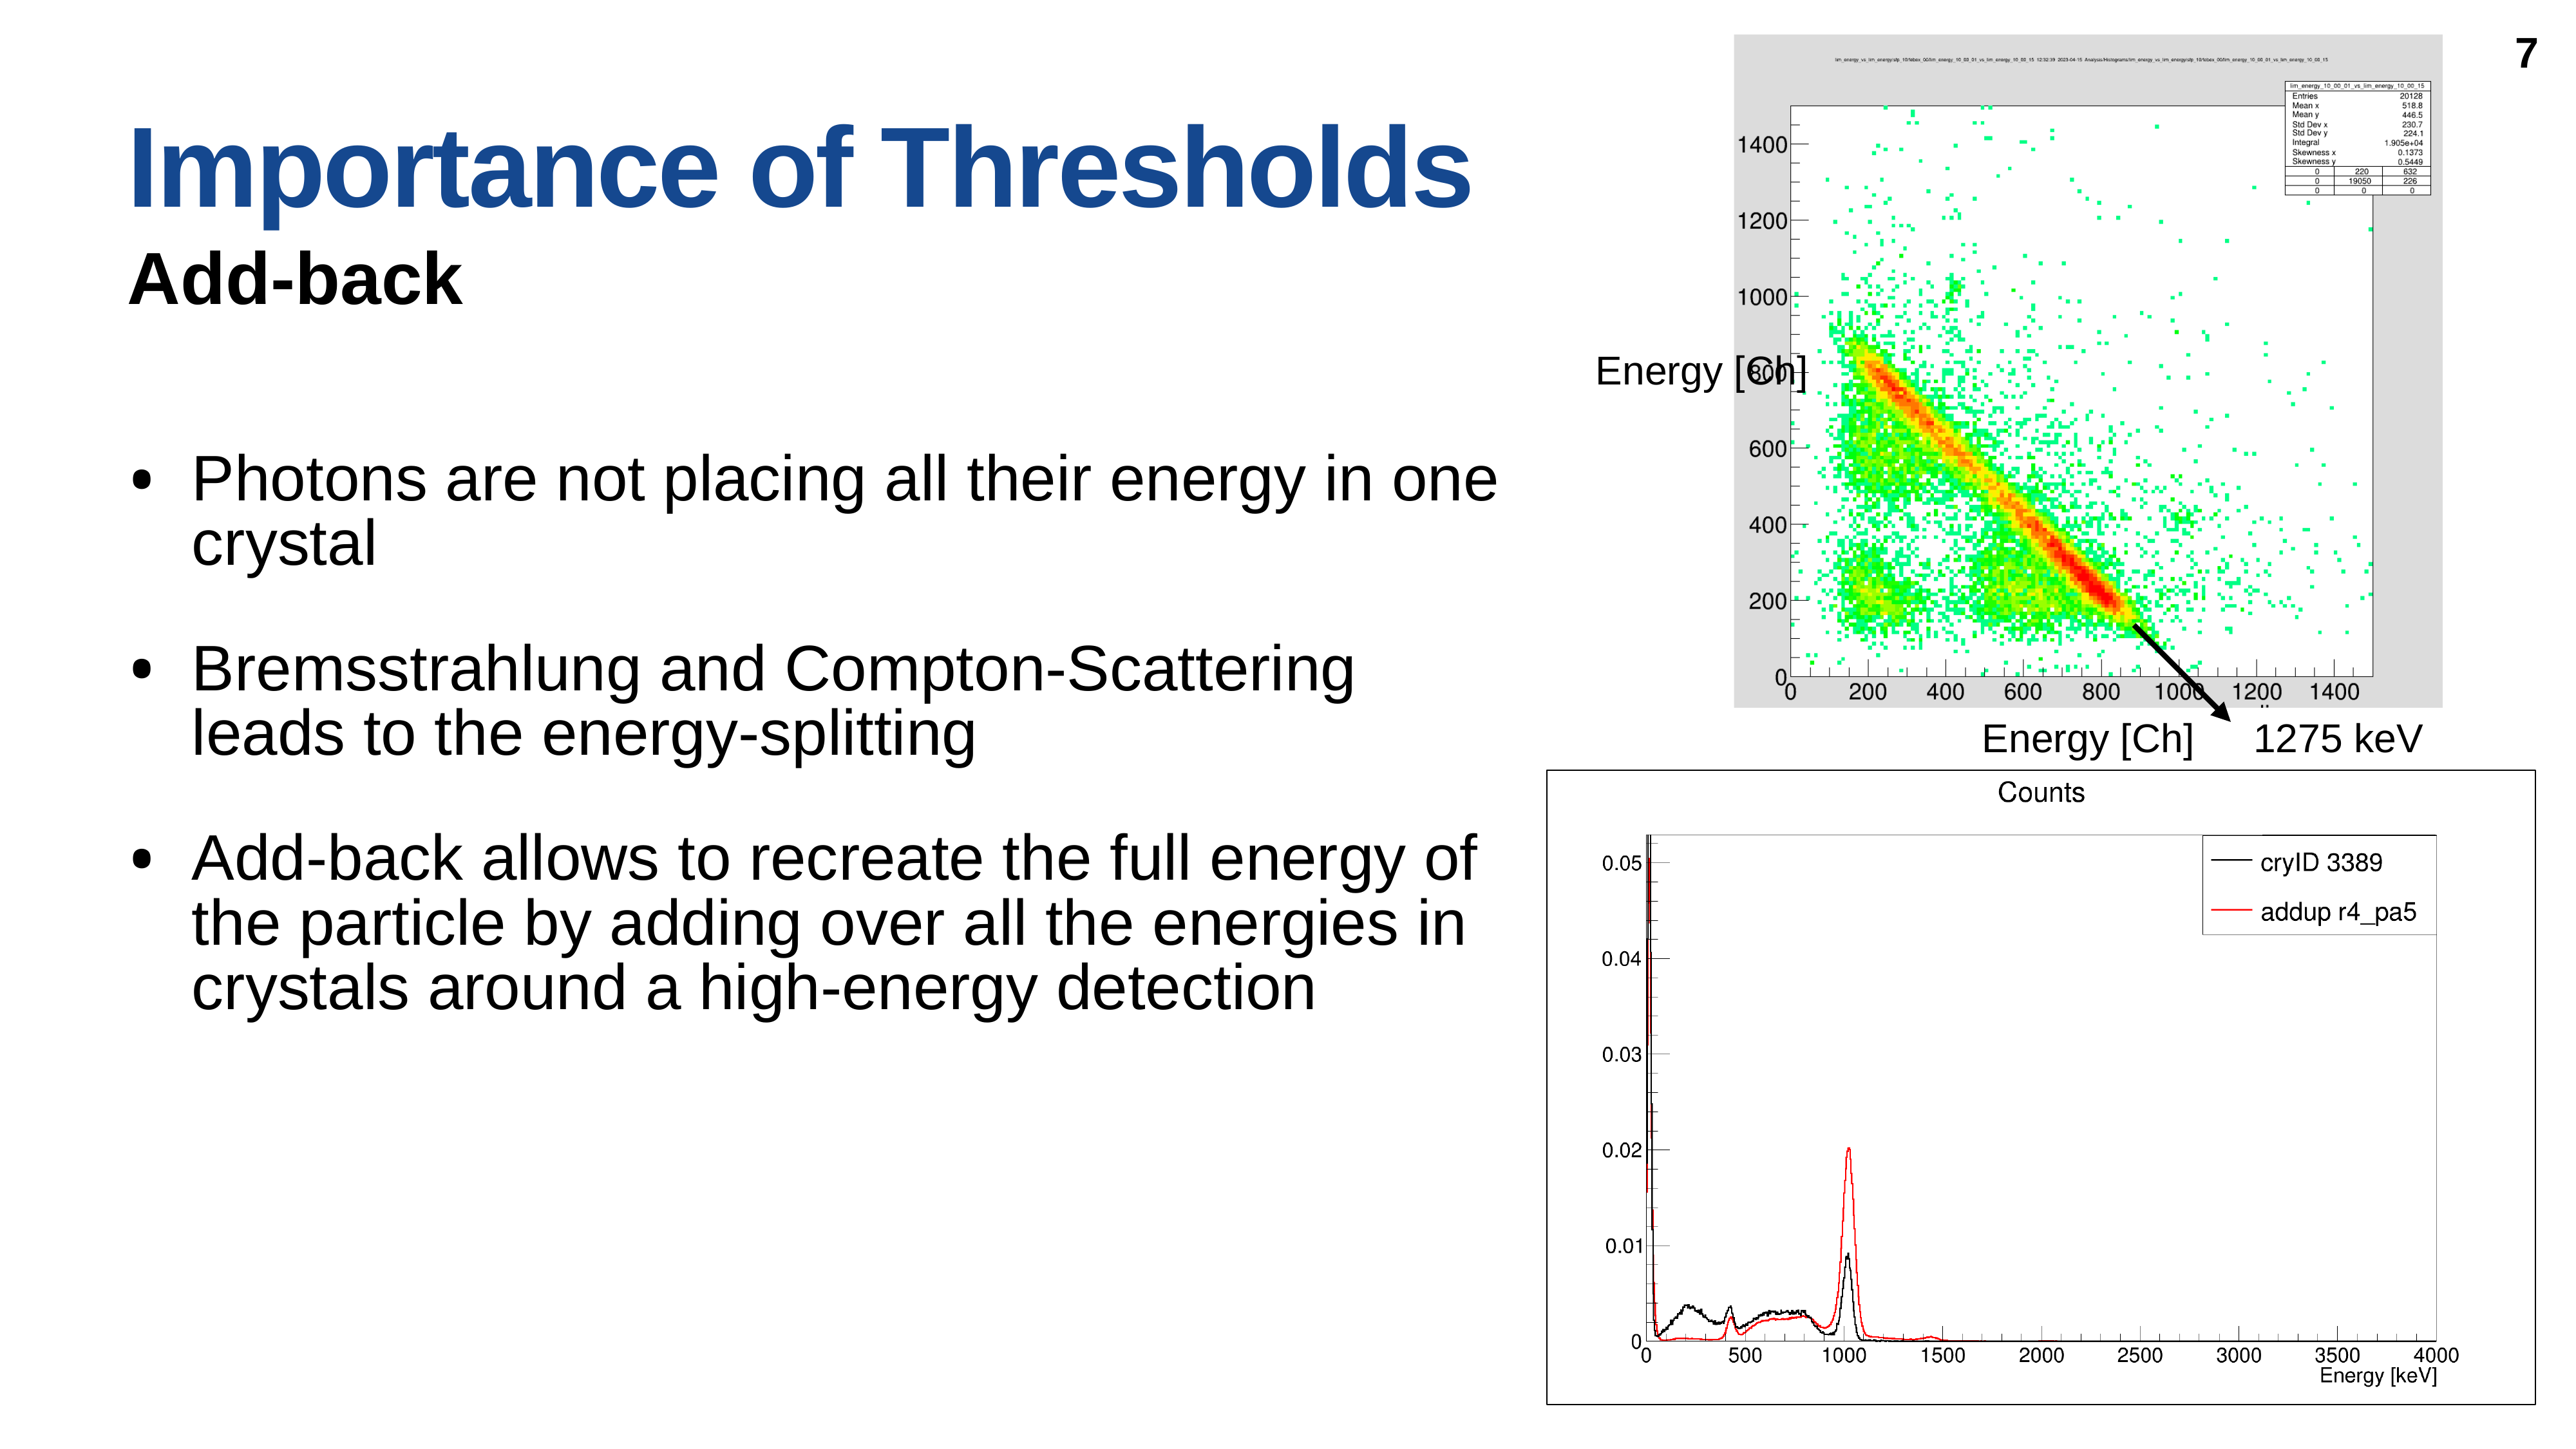

7
# Importance of Thresholds
Add-back
Energy [Ch]
Photons are not placing all their energy in one crystal
Bremsstrahlung and Compton-Scattering leads to the energy-splitting
Add-back allows to recreate the full energy of the particle by adding over all the energies in crystals around a high-energy detection
Energy [Ch]
1275 keV